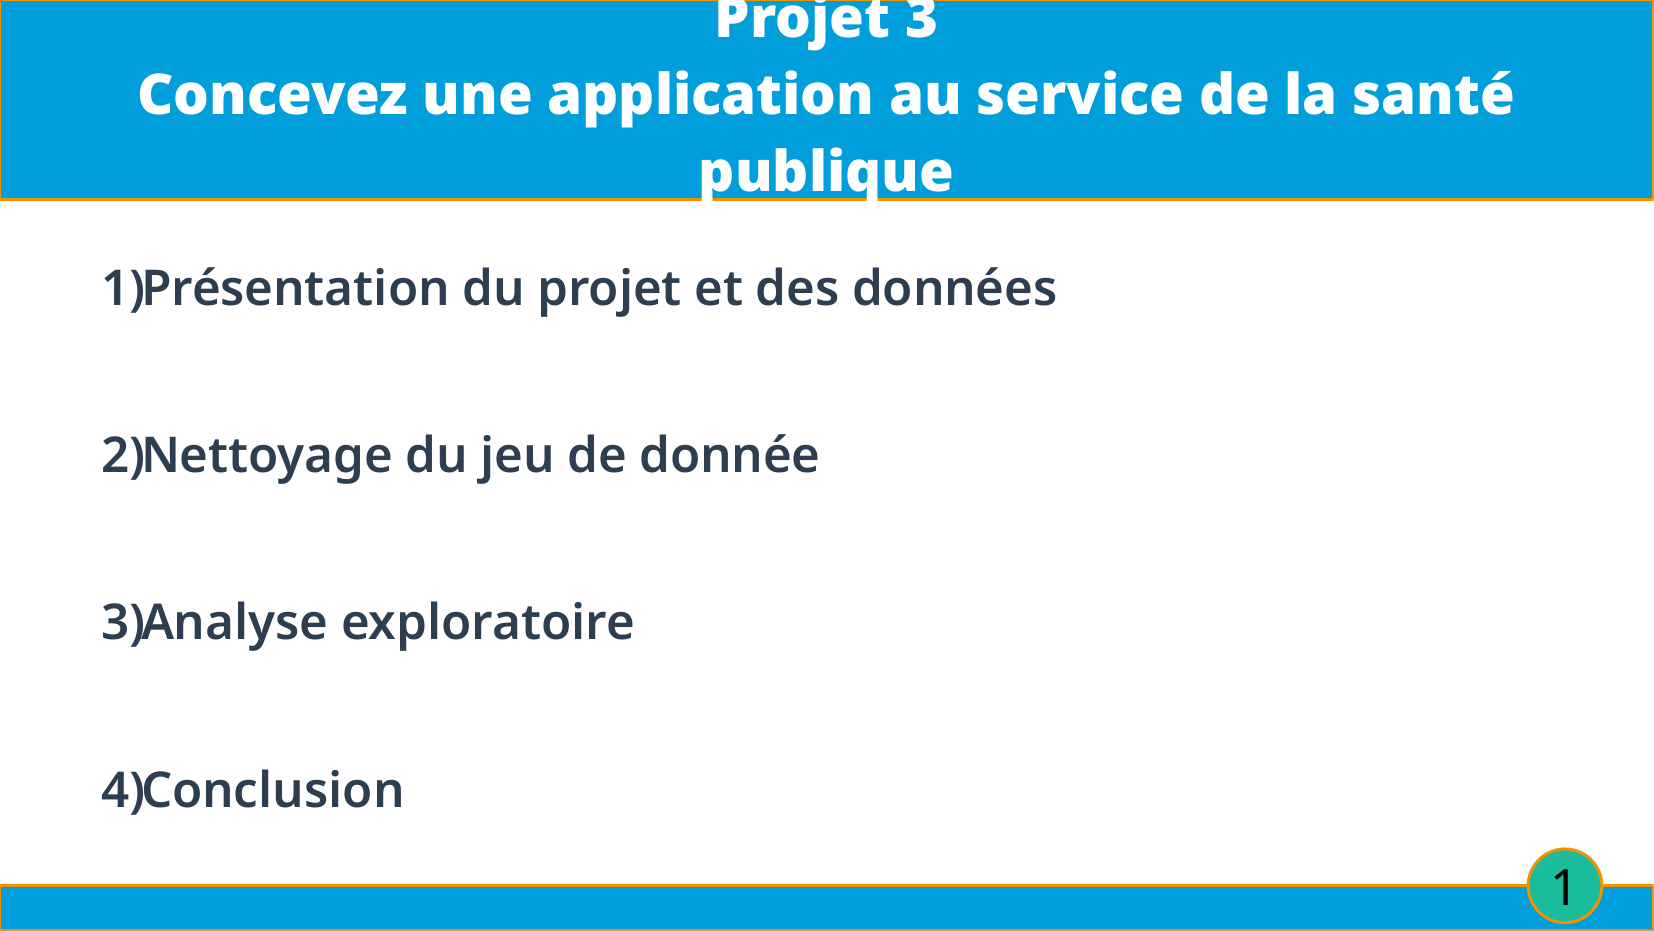

# Projet 3 Concevez une application au service de la santé publique
Présentation du projet et des données
Nettoyage du jeu de donnée
Analyse exploratoire
Conclusion